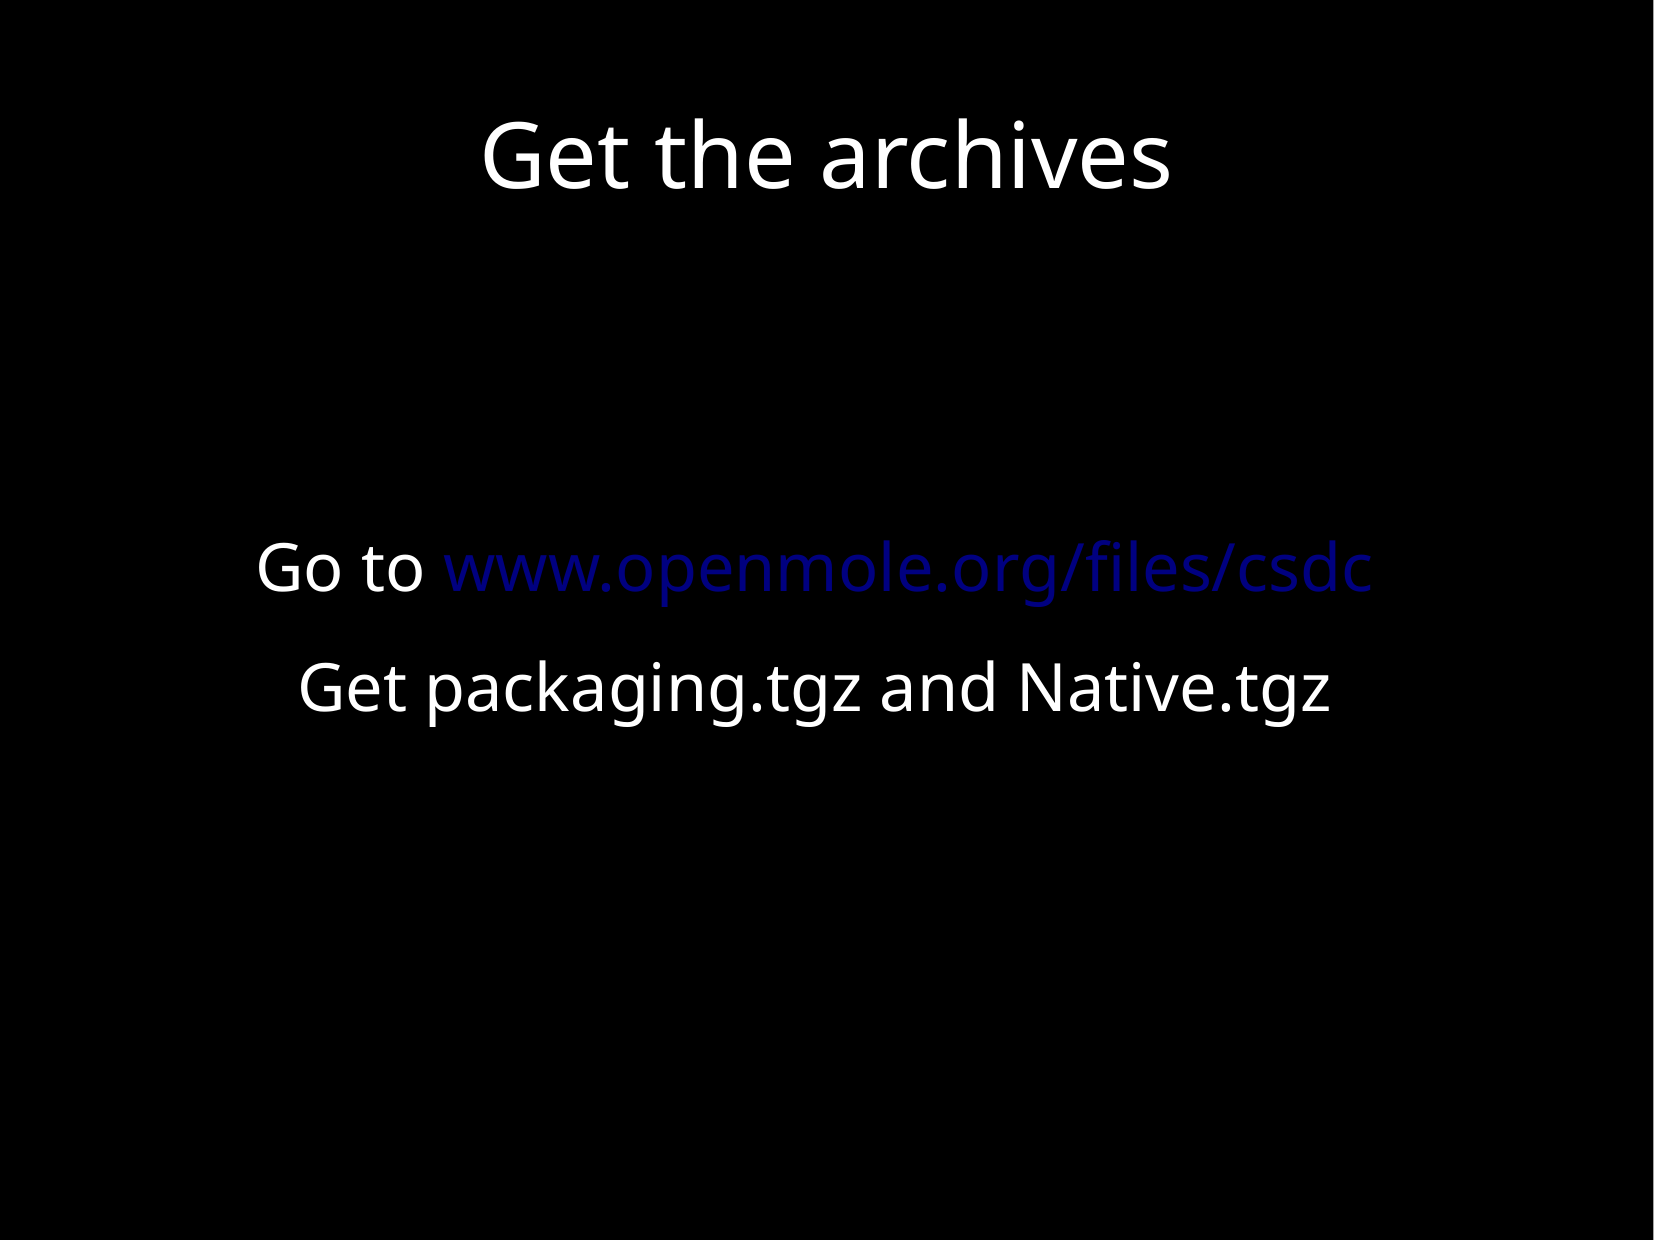

# Get the archives
Go to www.openmole.org/files/csdc
Get packaging.tgz and Native.tgz